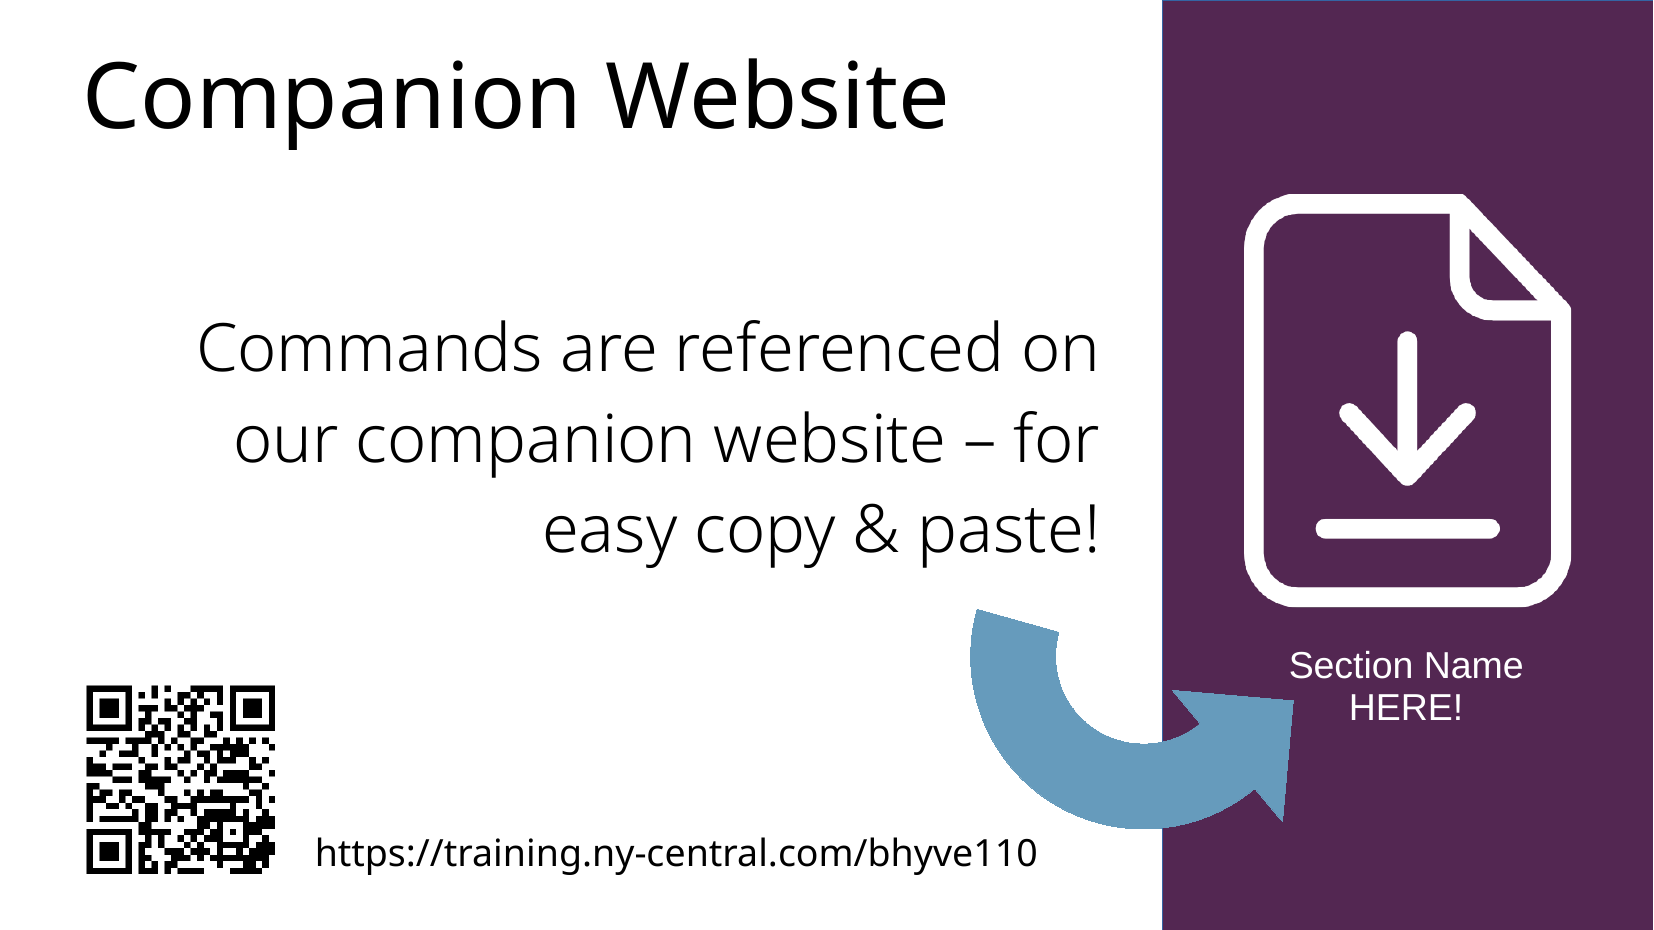

# Companion Website
Commands are referenced on our companion website – for easy copy & paste!
Section Name HERE!
https://training.ny-central.com/bhyve110